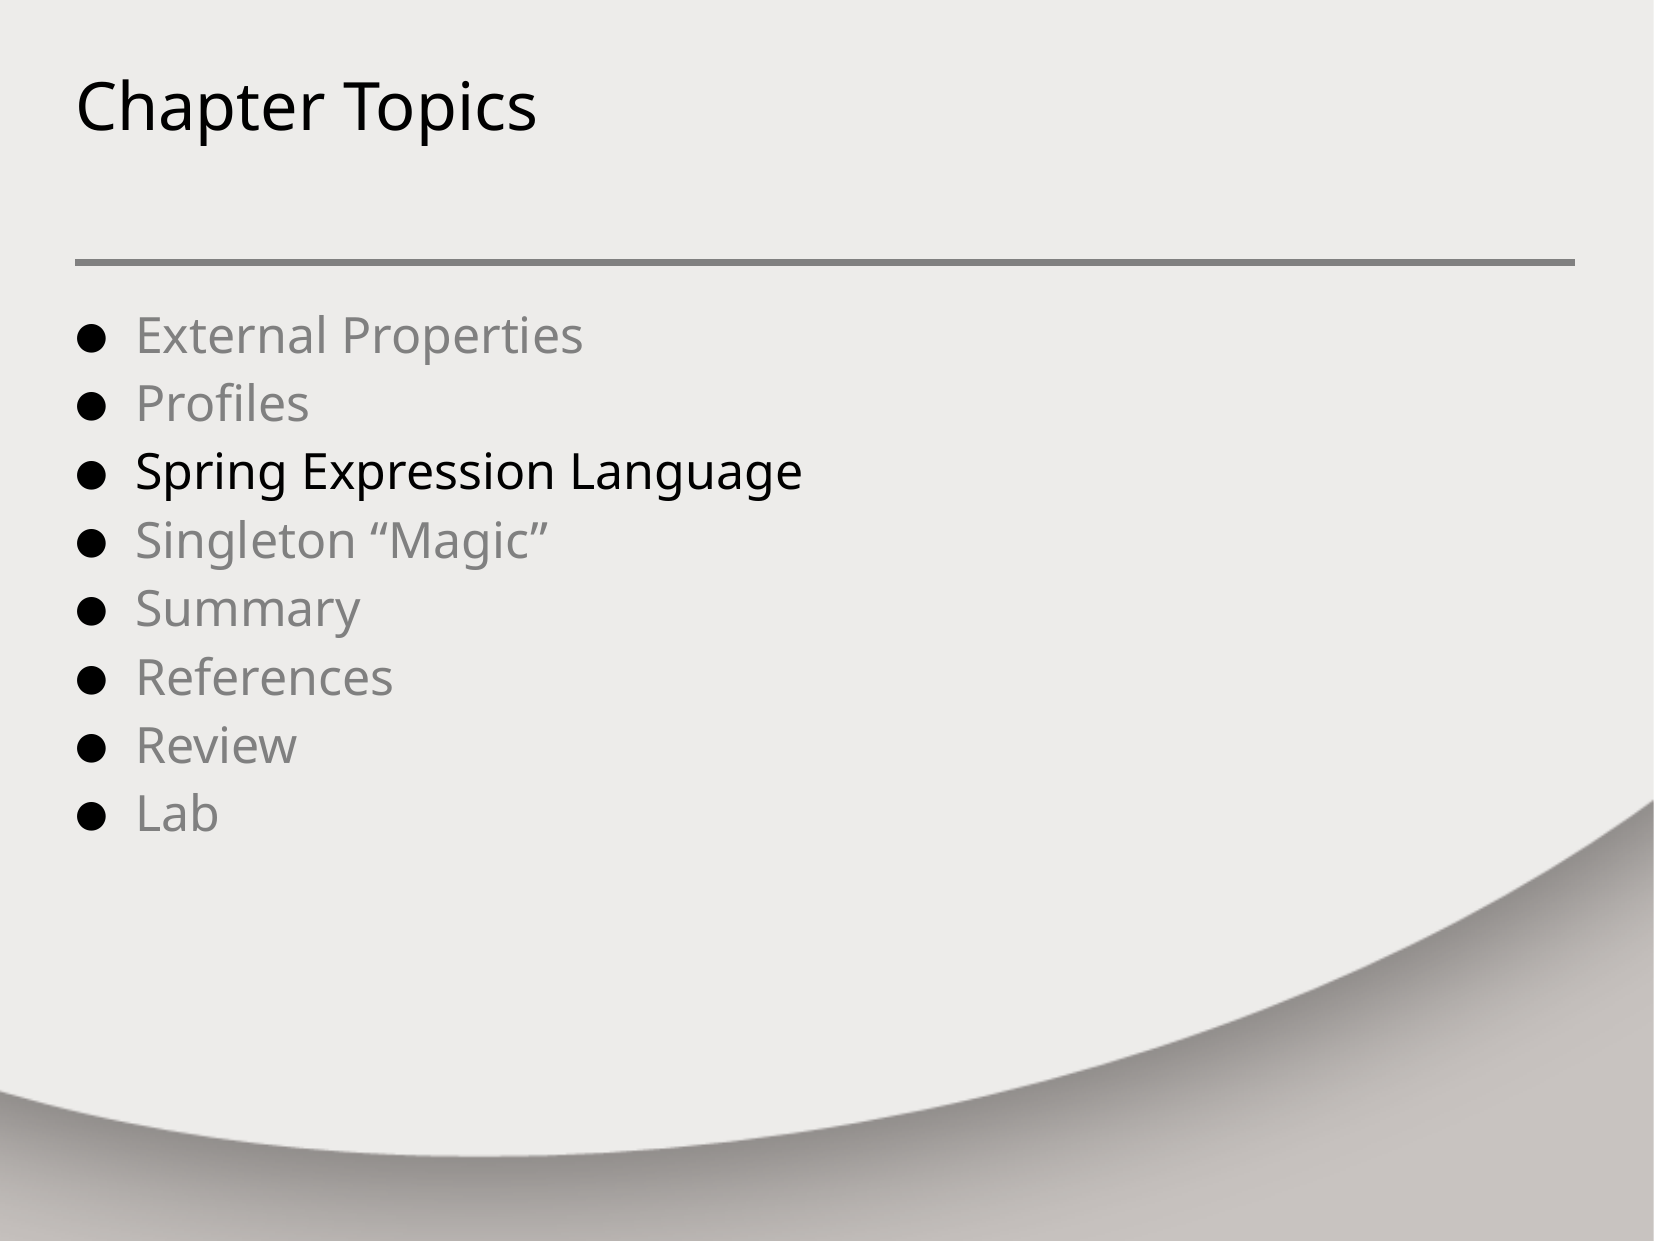

# Chapter Topics
External Properties
Profiles
Spring Expression Language
Singleton “Magic”
Summary
References
Review
Lab